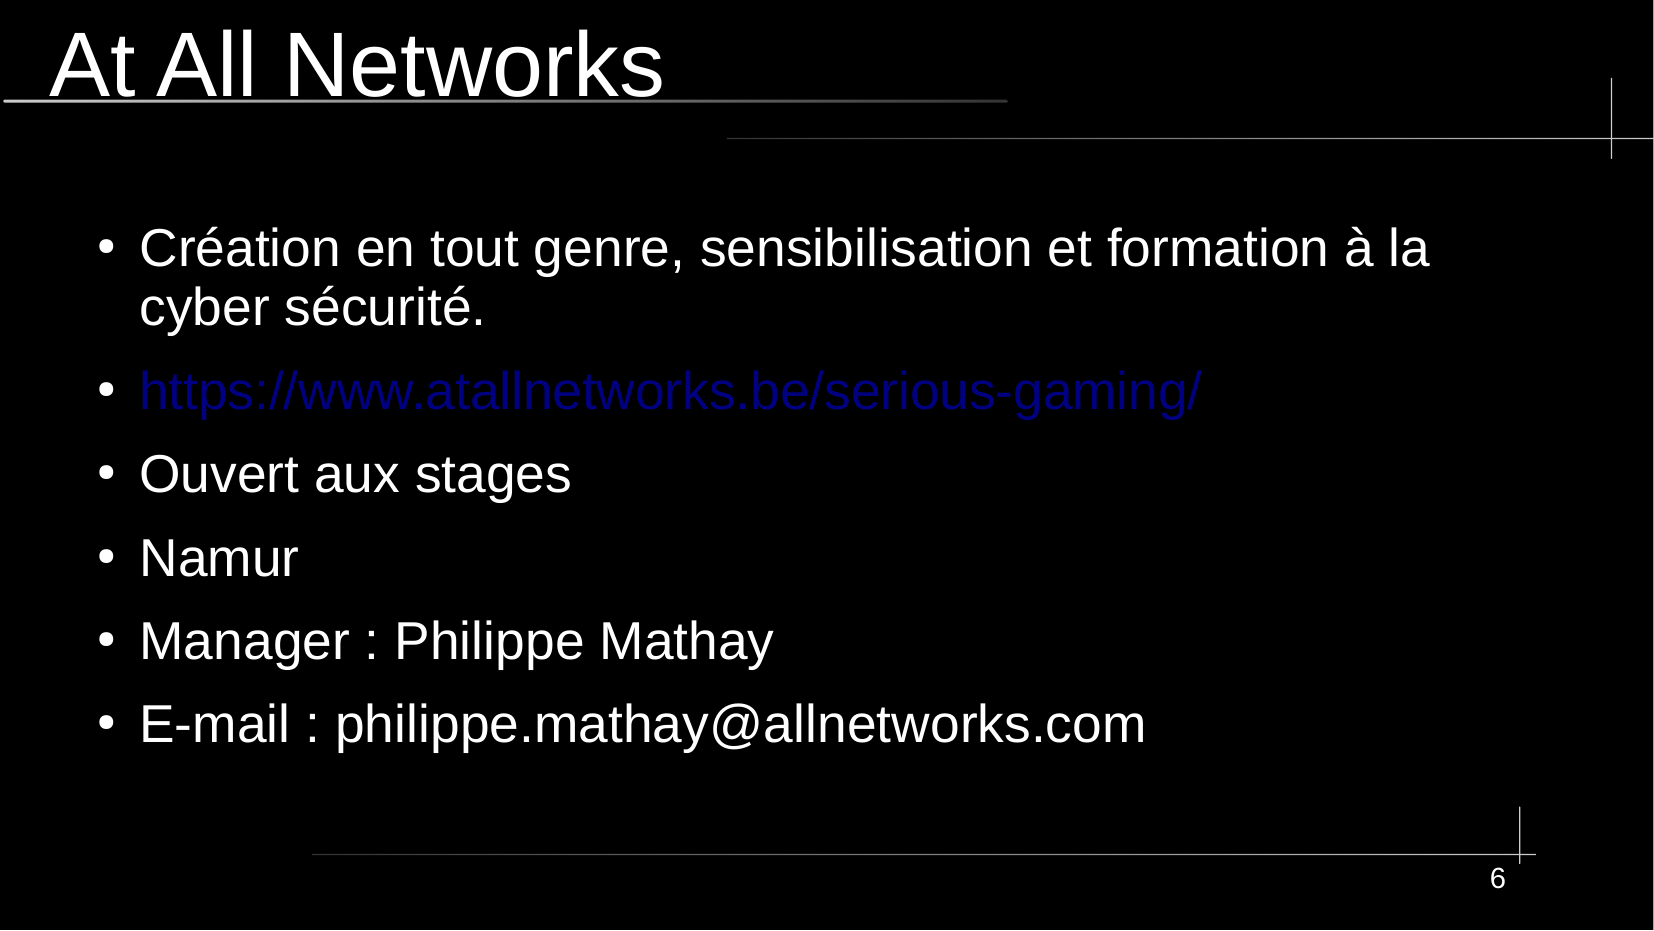

# At All Networks
Création en tout genre, sensibilisation et formation à la cyber sécurité.
https://www.atallnetworks.be/serious-gaming/
Ouvert aux stages
Namur
Manager : Philippe Mathay
E-mail : philippe.mathay@allnetworks.com
6